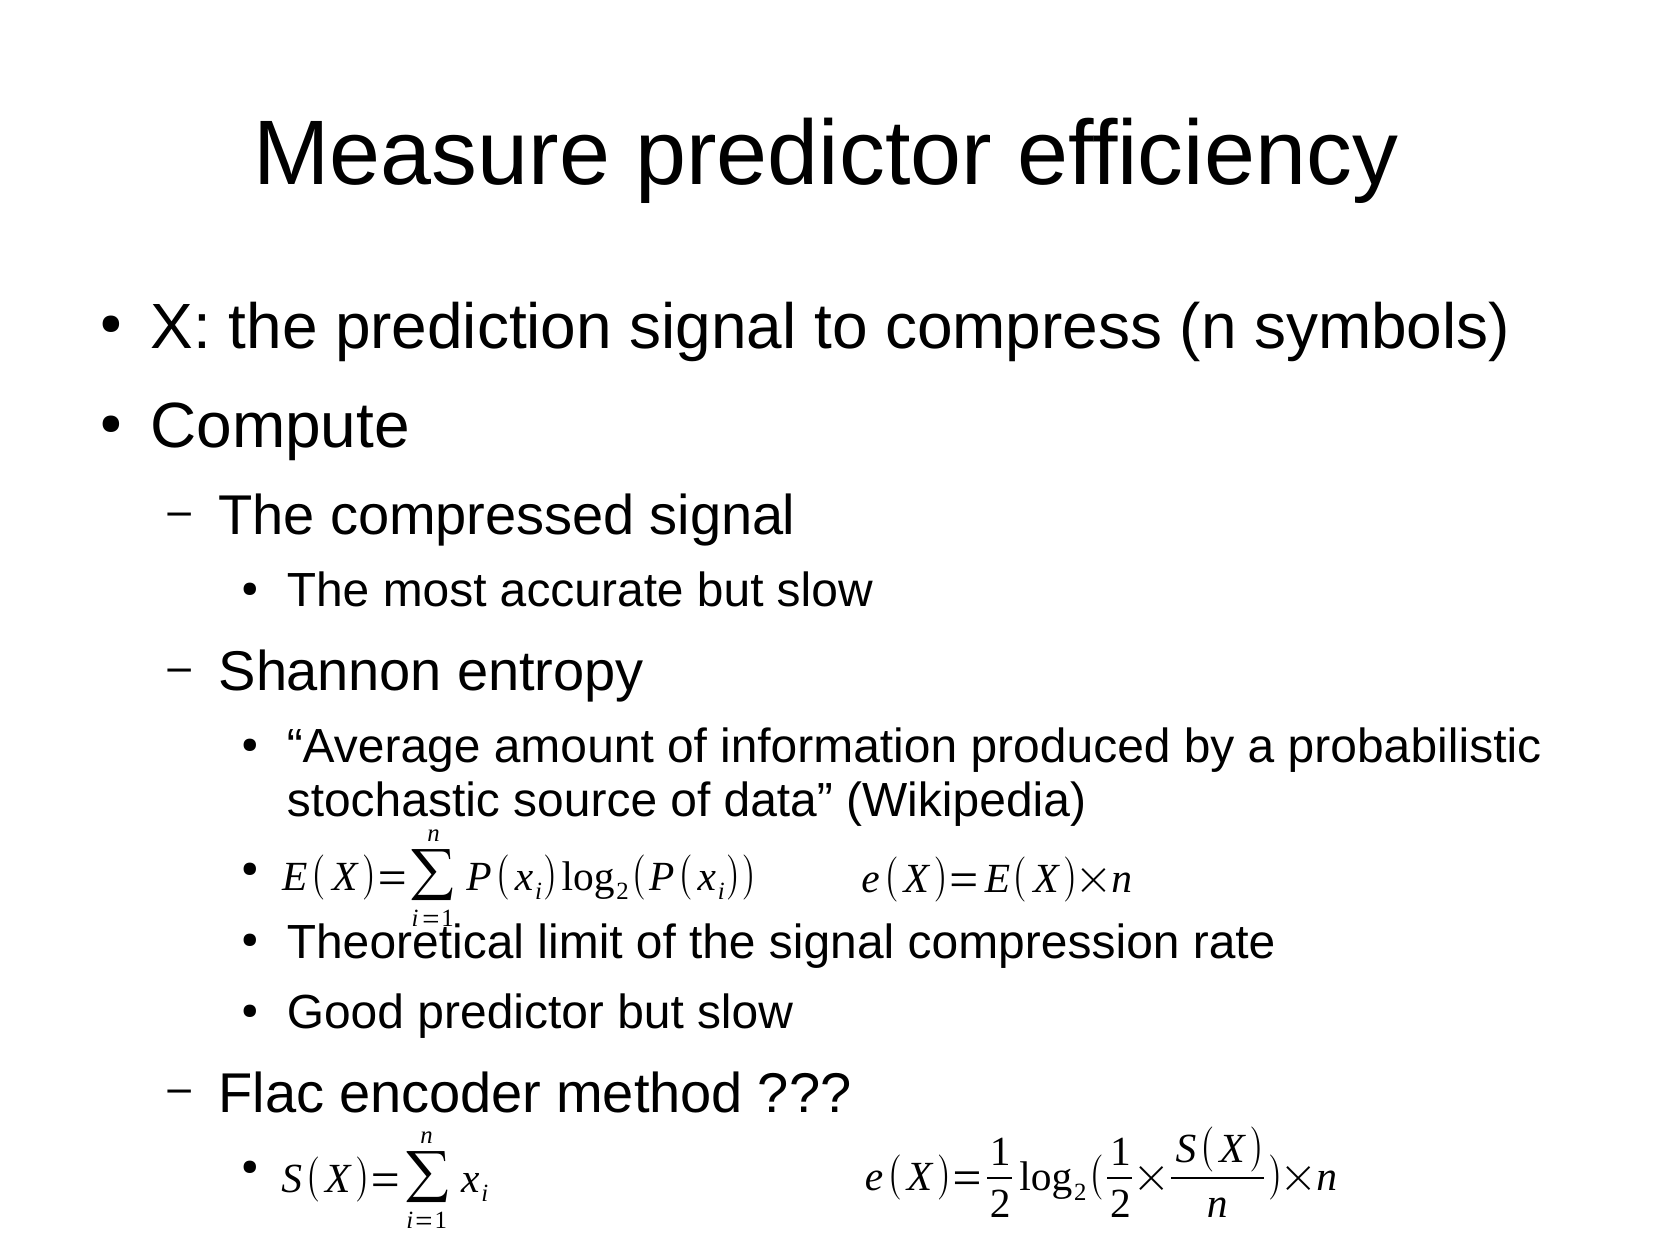

# Measure predictor efficiency
X: the prediction signal to compress (n symbols)
Compute
The compressed signal
The most accurate but slow
Shannon entropy
“Average amount of information produced by a probabilistic stochastic source of data” (Wikipedia)
Theoretical limit of the signal compression rate
Good predictor but slow
Flac encoder method ???